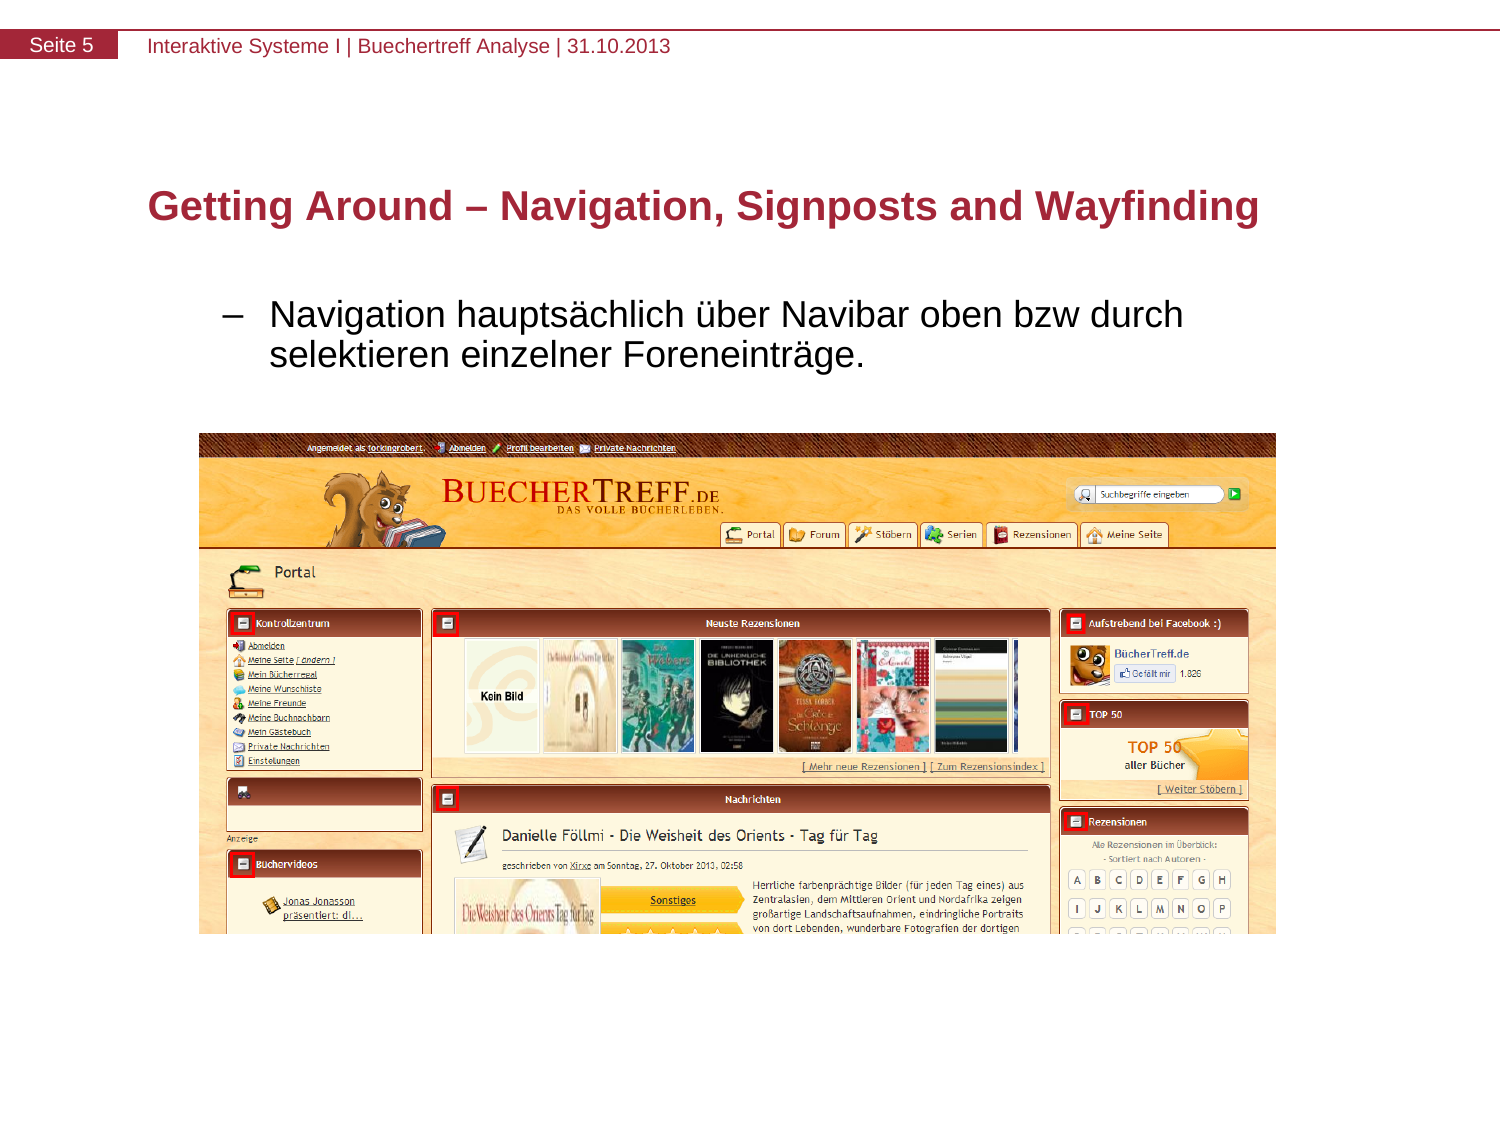

# Getting Around – Navigation, Signposts and Wayfinding
Navigation hauptsächlich über Navibar oben bzw durch selektieren einzelner Foreneinträge.